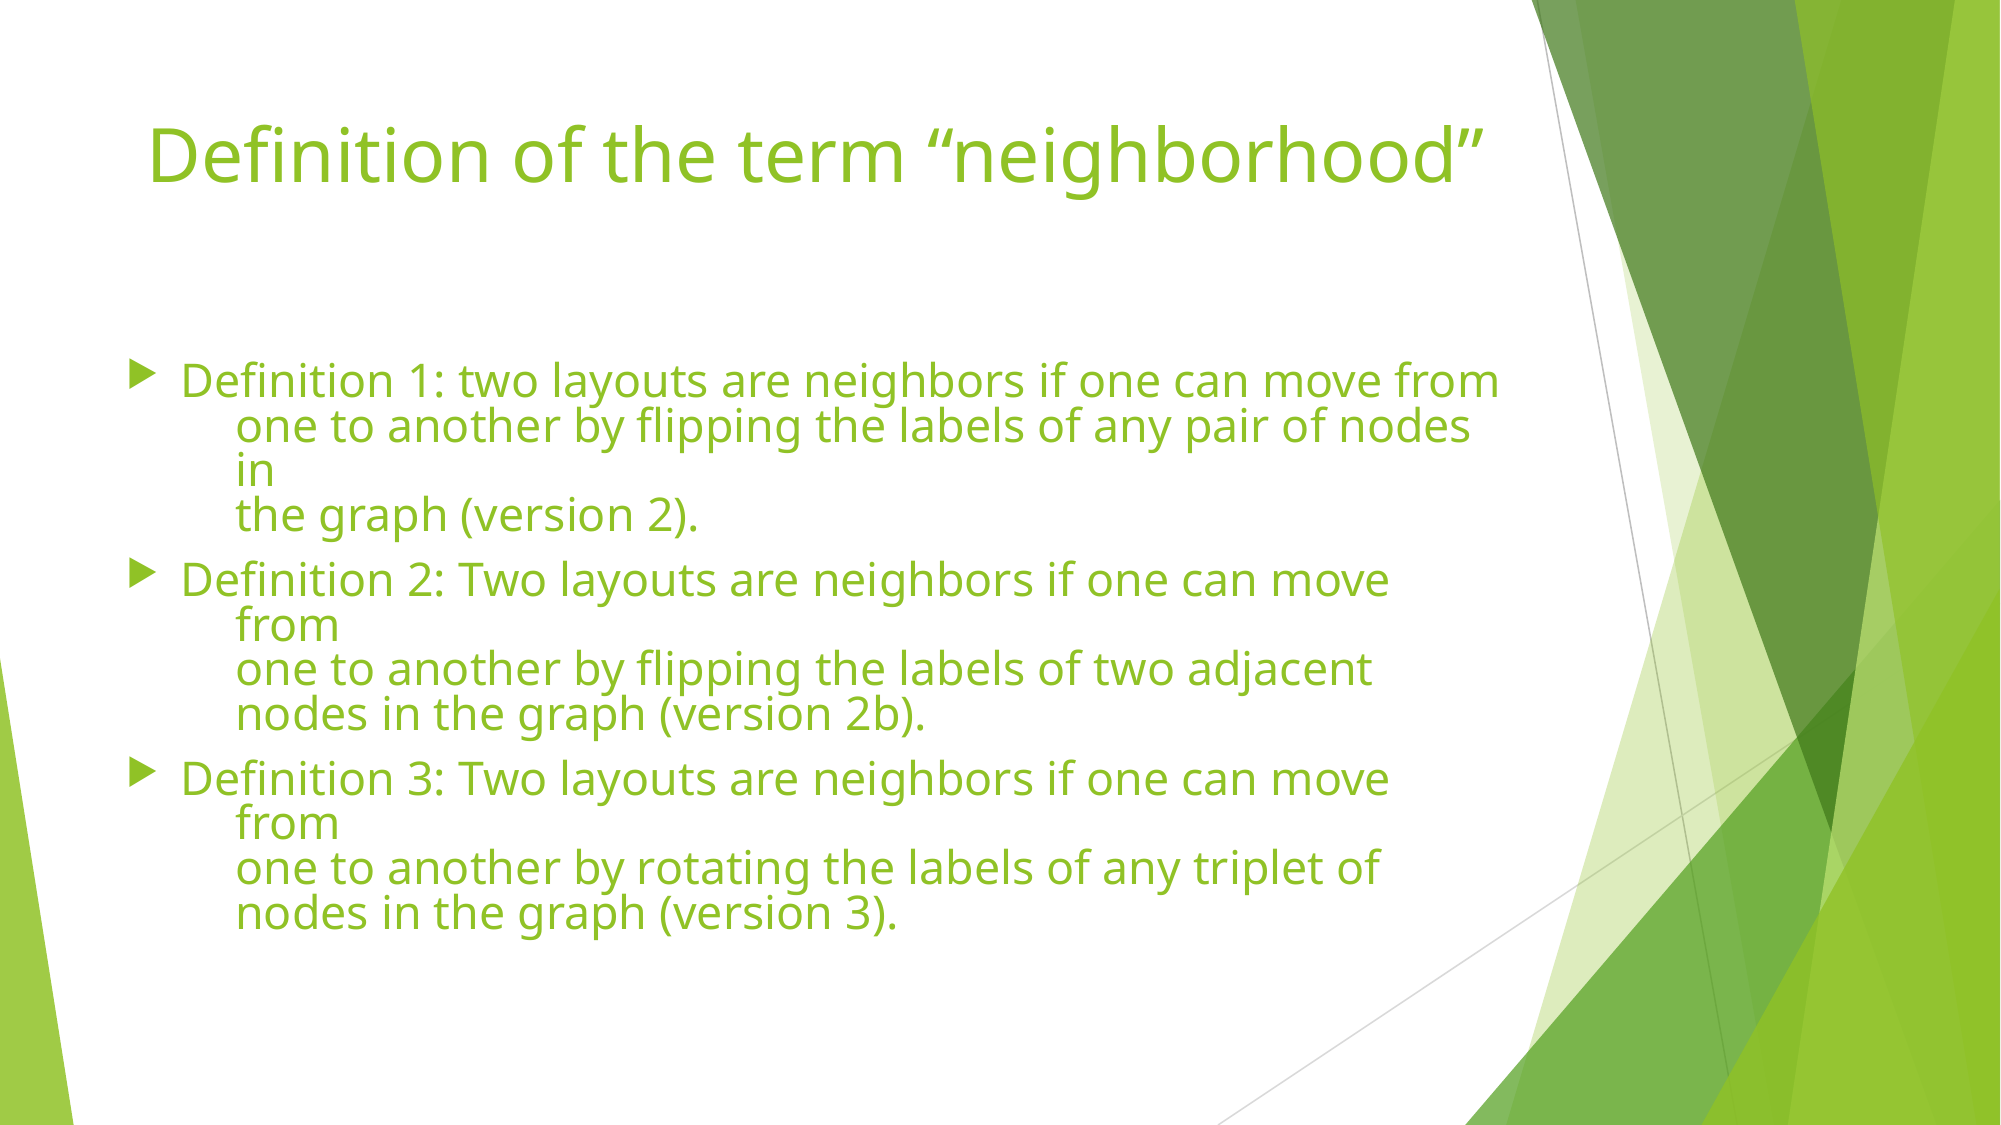

# Definition of the term “neighborhood”
Definition 1: two layouts are neighbors if one can move from
one to another by flipping the labels of any pair of nodes in
the graph (version 2).
Definition 2: Two layouts are neighbors if one can move from
one to another by flipping the labels of two adjacent nodes in the graph (version 2b).
Definition 3: Two layouts are neighbors if one can move from
one to another by rotating the labels of any triplet of nodes in the graph (version 3).